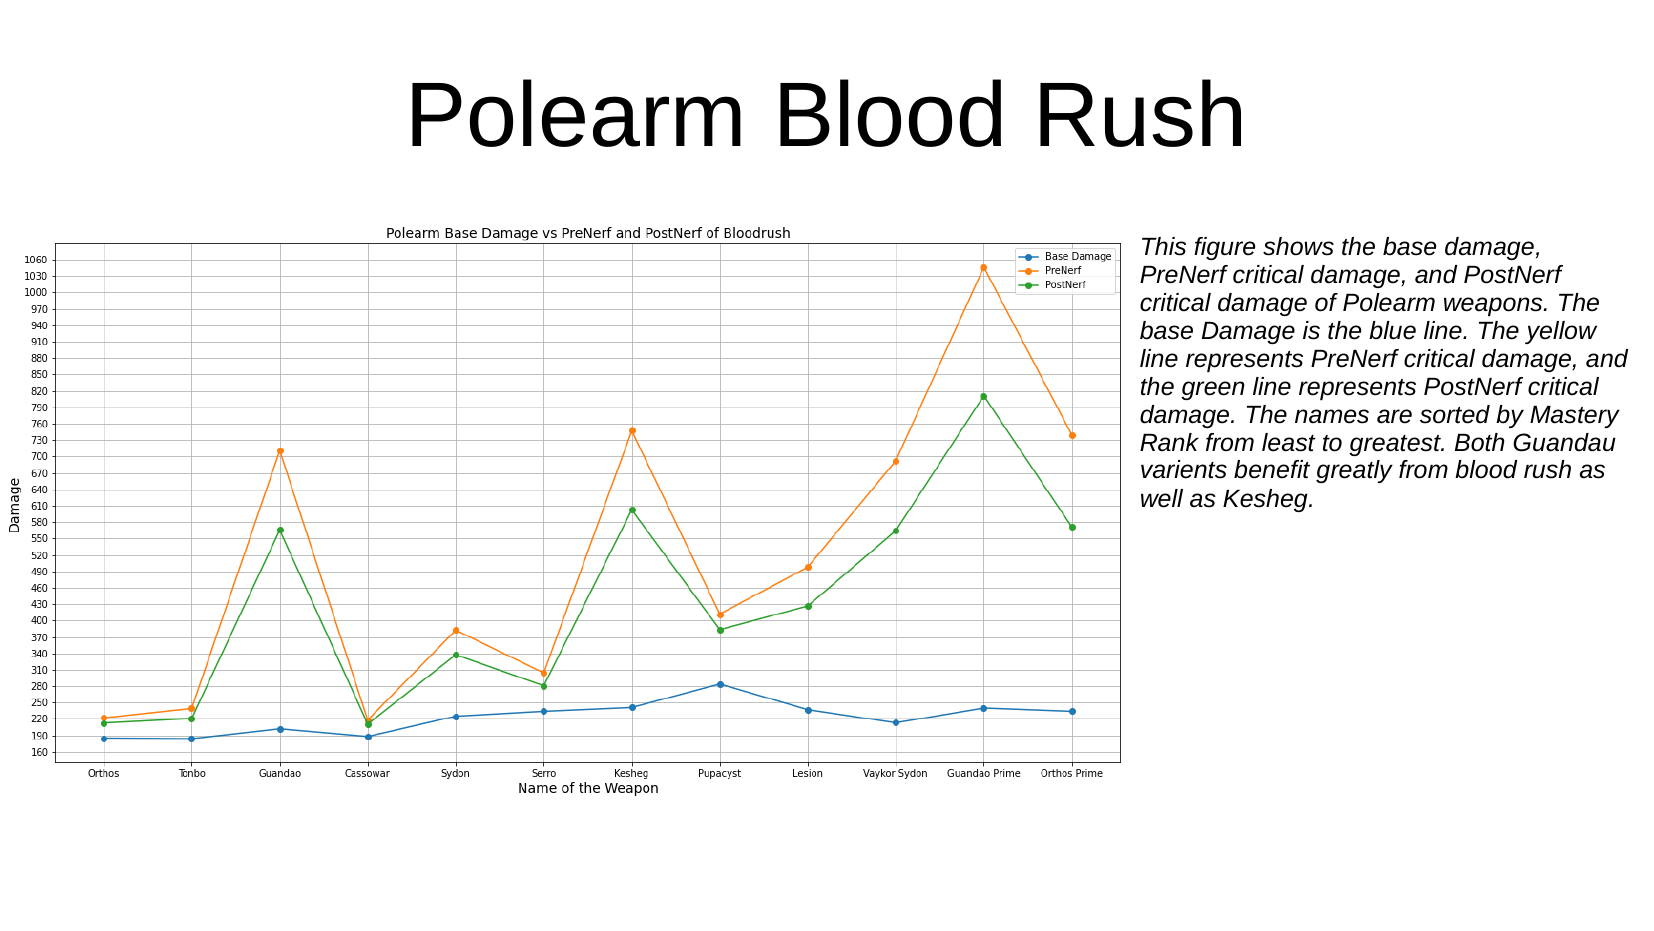

# Polearm Blood Rush
This figure shows the base damage, PreNerf critical damage, and PostNerf critical damage of Polearm weapons. The base Damage is the blue line. The yellow line represents PreNerf critical damage, and the green line represents PostNerf critical damage. The names are sorted by Mastery Rank from least to greatest. Both Guandau varients benefit greatly from blood rush as well as Kesheg.